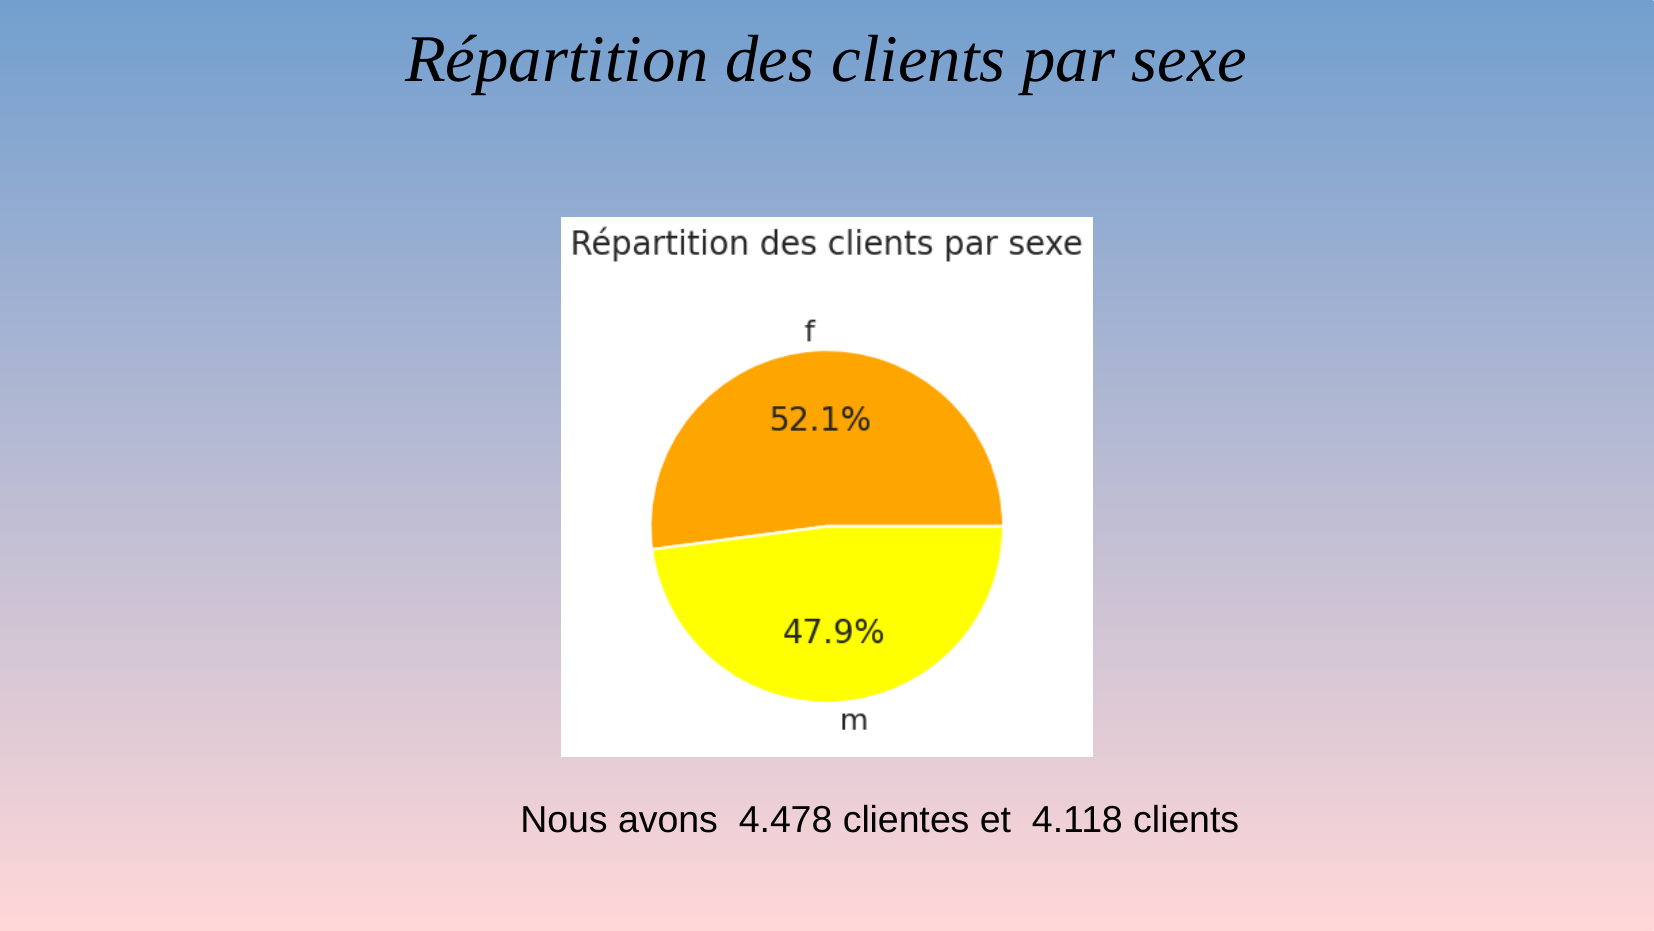

# Répartition des clients par sexe
Nous avons 4.478 clientes et 4.118 clients